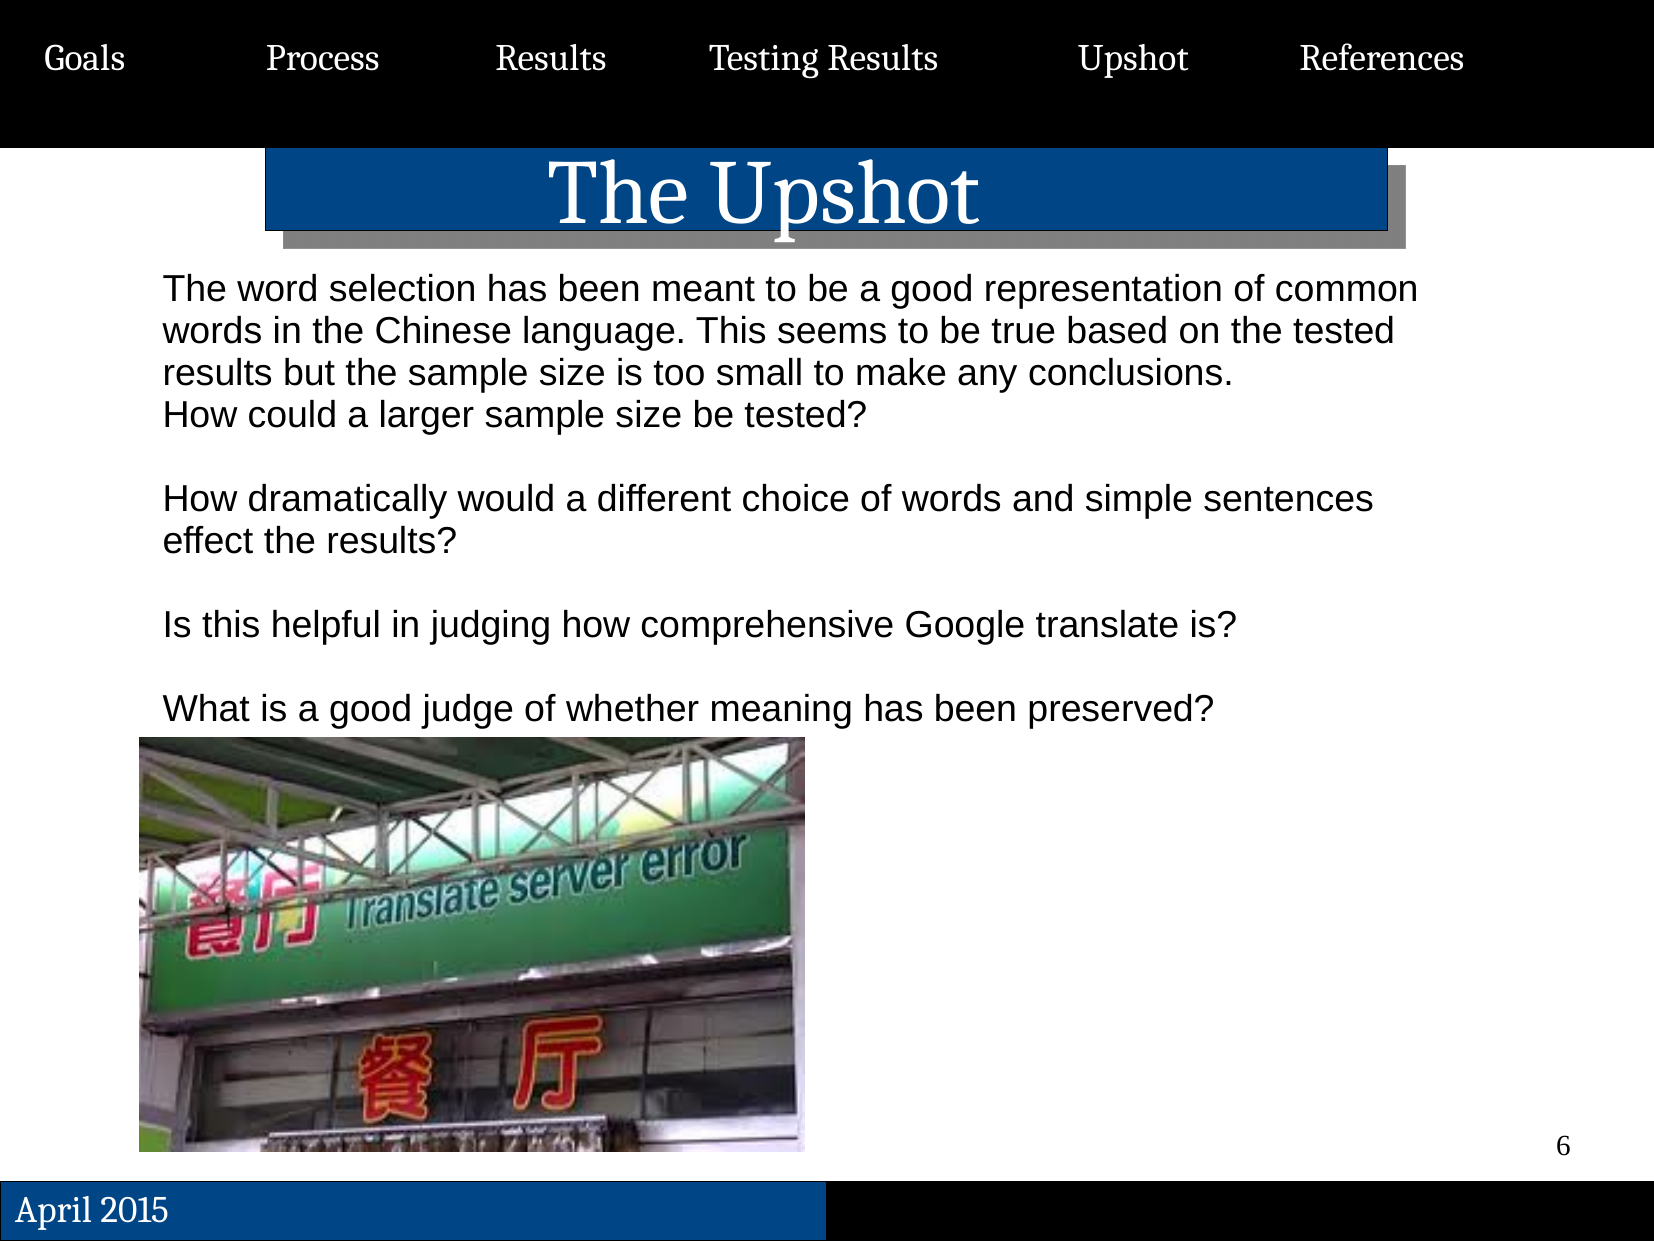

Graphs and Properties		Questions			Method		Results		Conclusion
Goals	 	Process	 	 Results	 	Testing Results	 	Upshot	 	References
The Upshot
The word selection has been meant to be a good representation of common words in the Chinese language. This seems to be true based on the tested results but the sample size is too small to make any conclusions.
How could a larger sample size be tested?
How dramatically would a different choice of words and simple sentences effect the results?
Is this helpful in judging how comprehensive Google translate is?
What is a good judge of whether meaning has been preserved?
6
February 2015
April 2015
Sub Topic 2